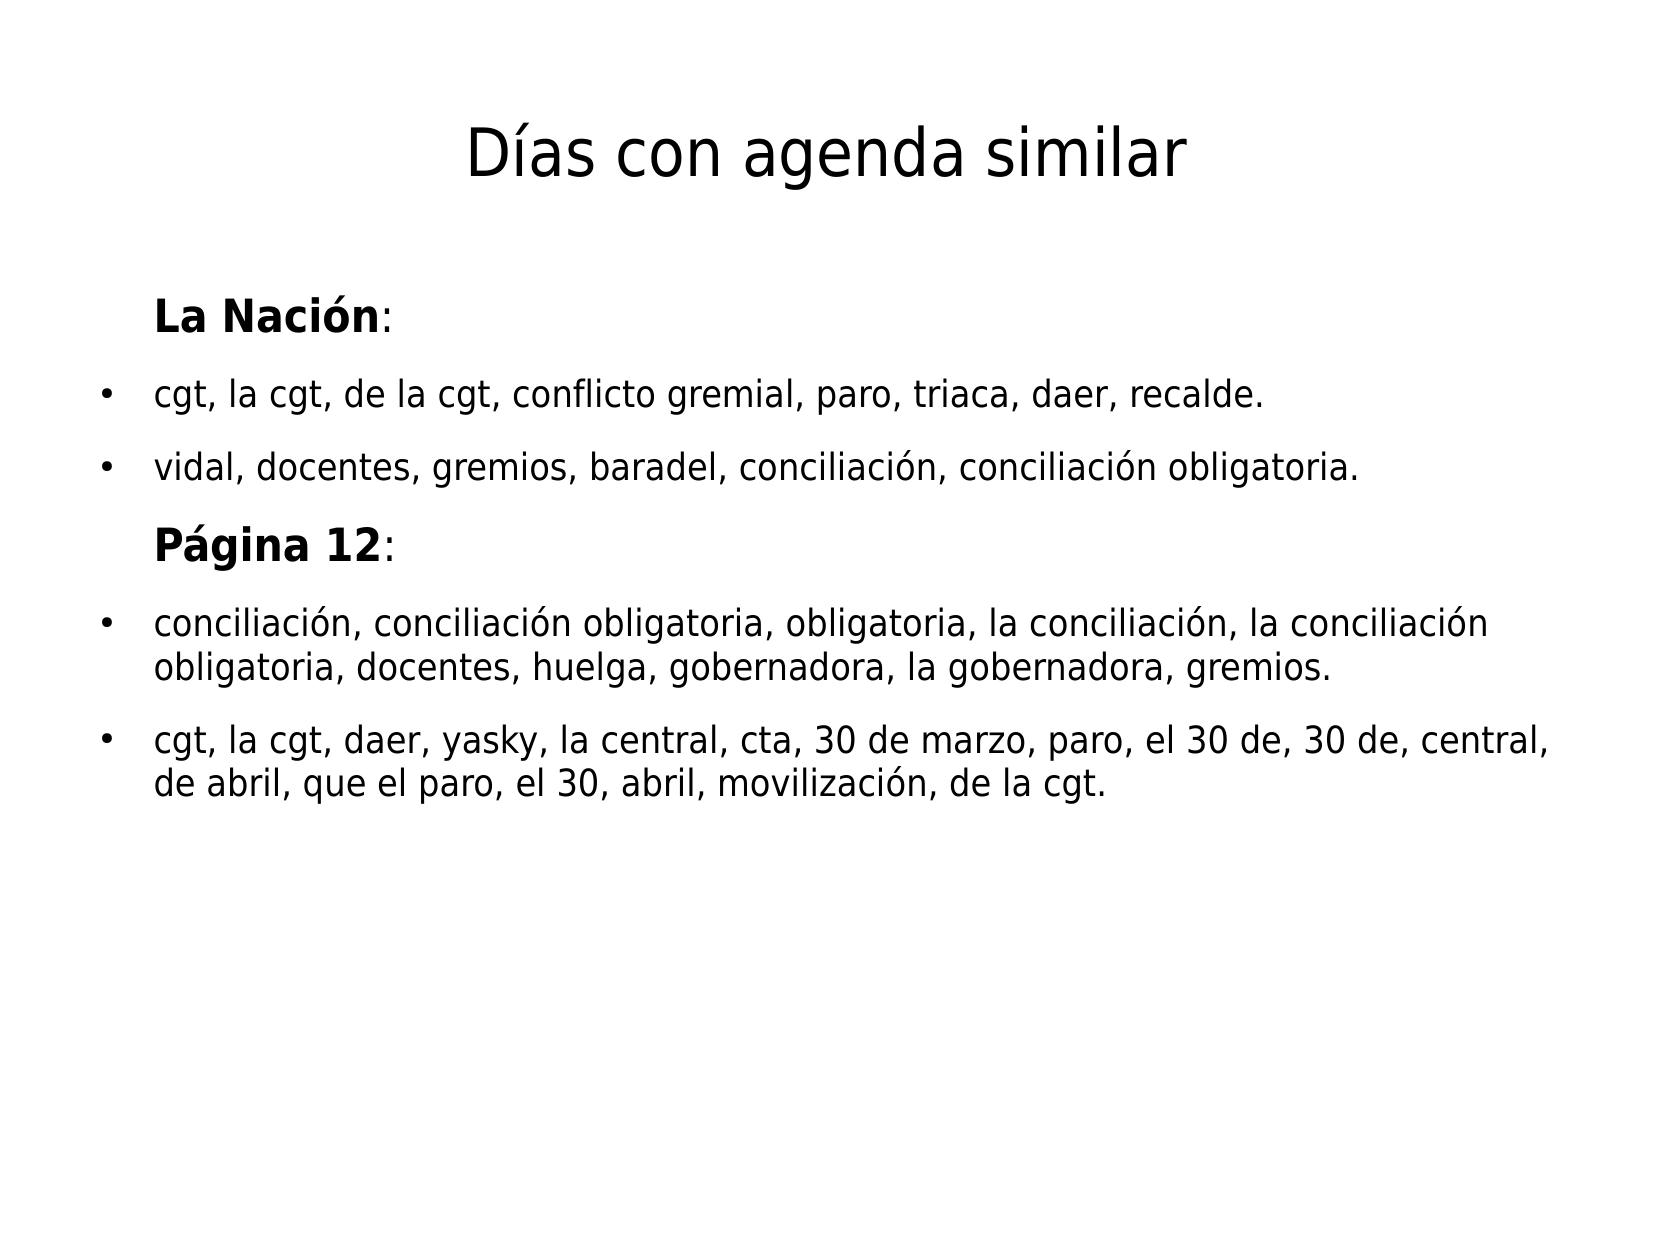

# Días con agenda similar
La Nación:
cgt, la cgt, de la cgt, conflicto gremial, paro, triaca, daer, recalde.
vidal, docentes, gremios, baradel, conciliación, conciliación obligatoria.
Página 12:
conciliación, conciliación obligatoria, obligatoria, la conciliación, la conciliación obligatoria, docentes, huelga, gobernadora, la gobernadora, gremios.
cgt, la cgt, daer, yasky, la central, cta, 30 de marzo, paro, el 30 de, 30 de, central, de abril, que el paro, el 30, abril, movilización, de la cgt.